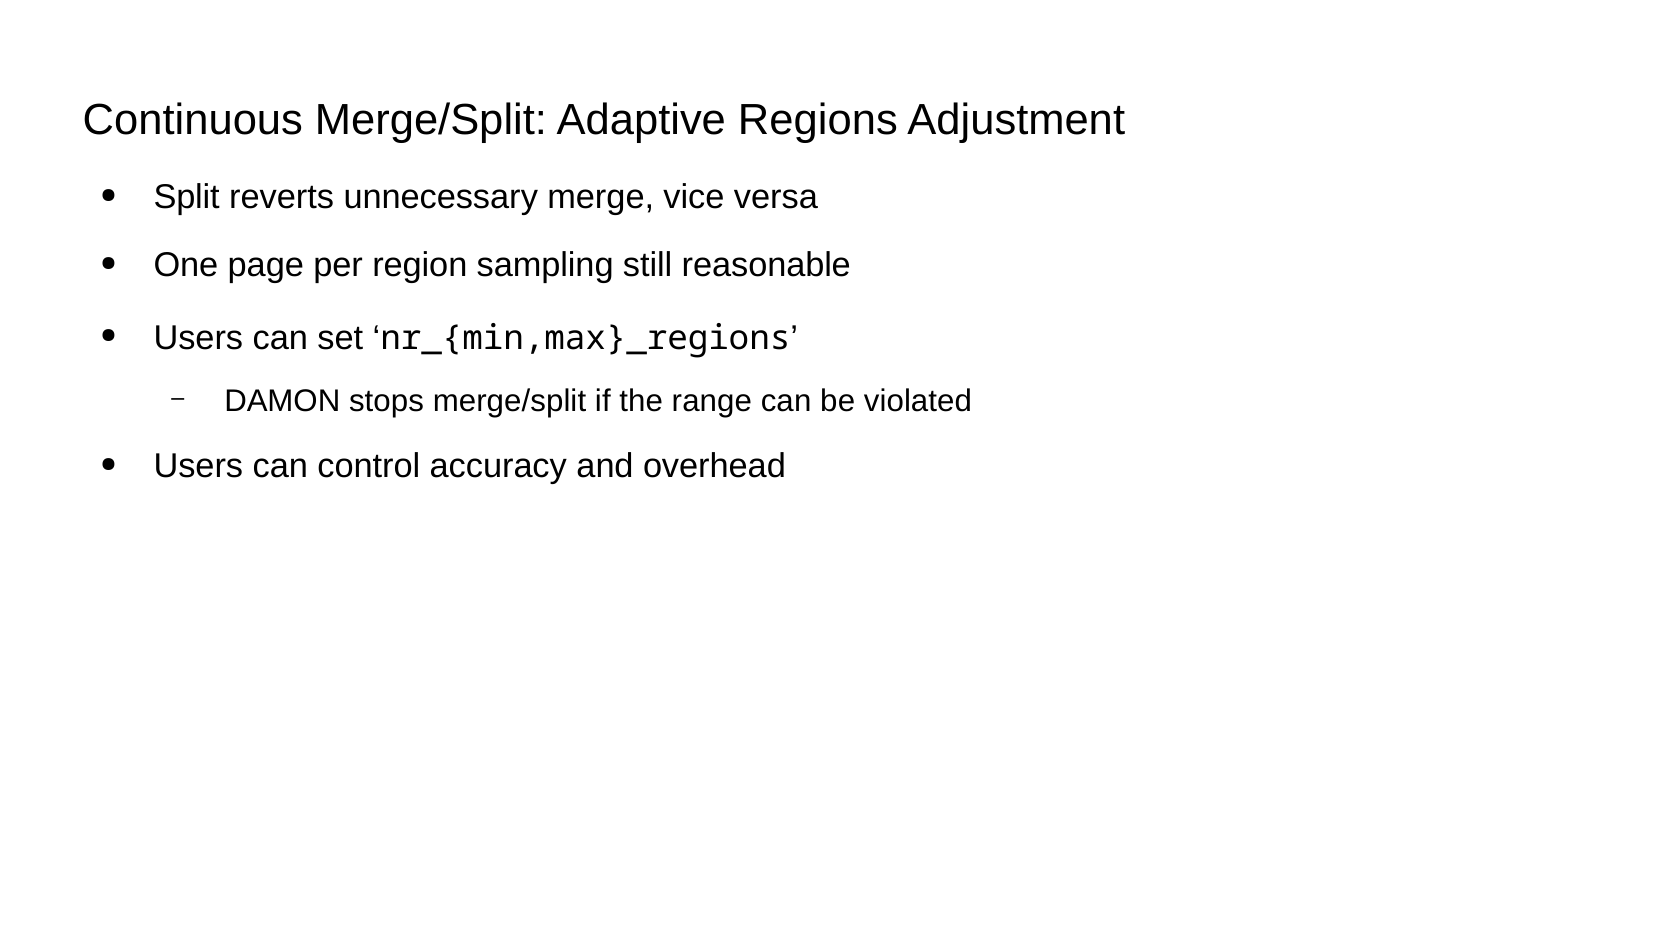

Continuous Merge/Split: Adaptive Regions Adjustment
# Split reverts unnecessary merge, vice versa
One page per region sampling still reasonable
Users can set ‘nr_{min,max}_regions’
DAMON stops merge/split if the range can be violated
Users can control accuracy and overhead